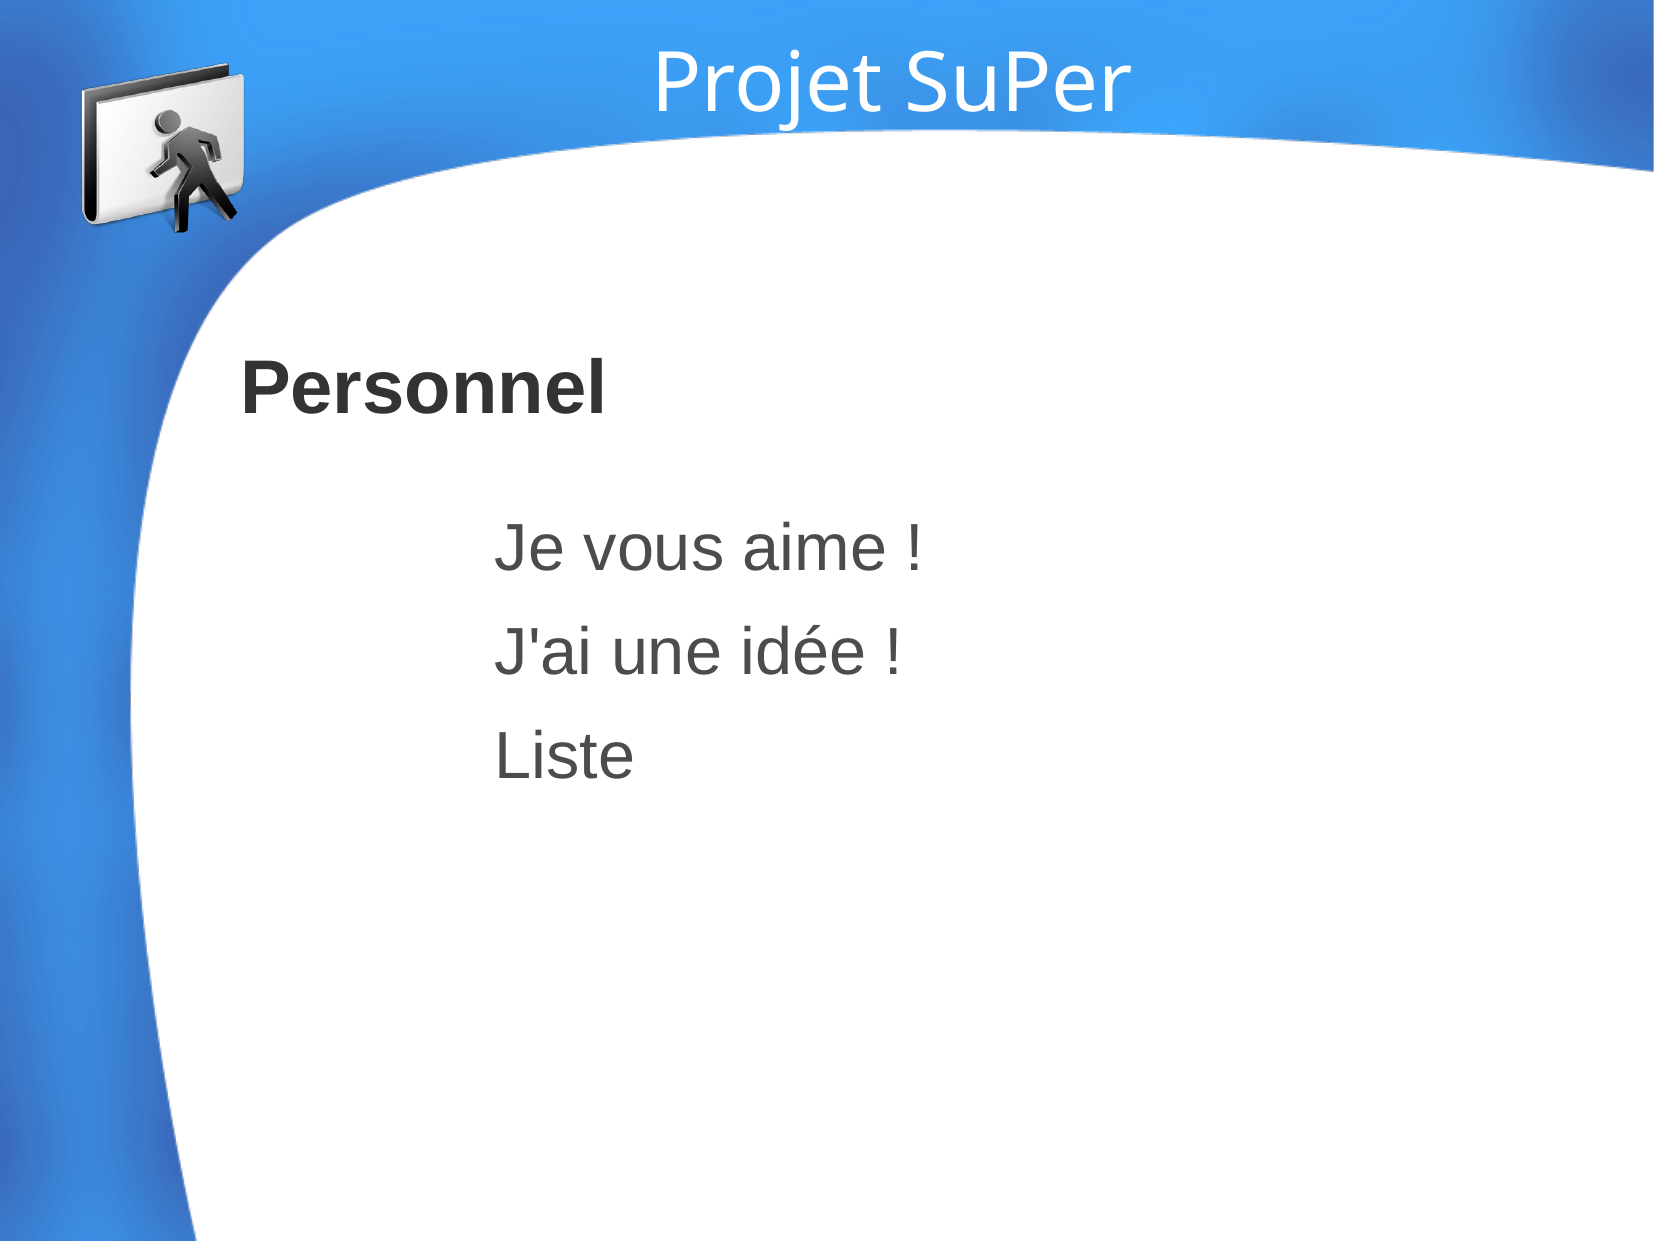

# Projet SuPer
Présentation
Personnel
 Je vous aime !
 J'ai une idée !
 Liste
Brice JAMIN - SuPer - Présentation 1/3
2